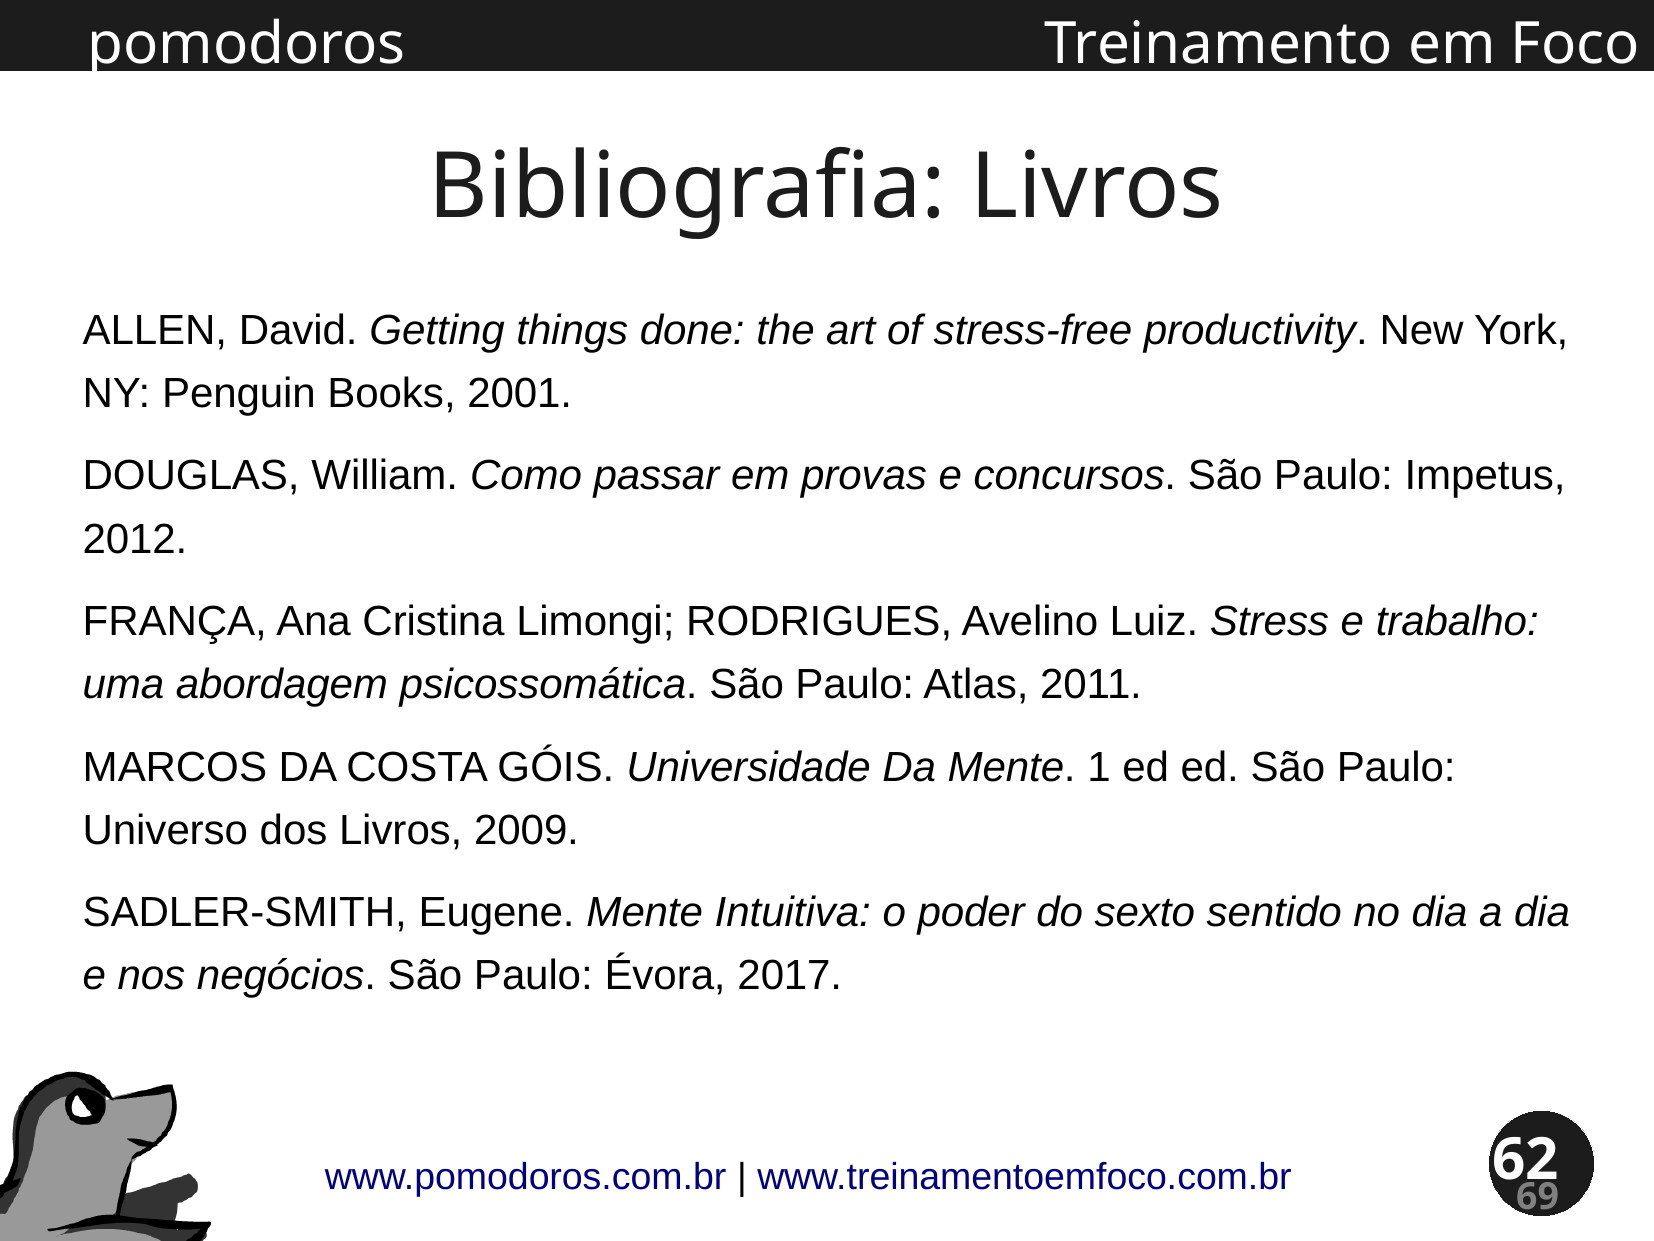

# Bibliografia: Livros
ALLEN, David. Getting things done: the art of stress-free productivity. New York, NY: Penguin Books, 2001.
DOUGLAS, William. Como passar em provas e concursos. São Paulo: Impetus, 2012.
FRANÇA, Ana Cristina Limongi; RODRIGUES, Avelino Luiz. Stress e trabalho: uma abordagem psicossomática. São Paulo: Atlas, 2011.
MARCOS DA COSTA GÓIS. Universidade Da Mente. 1 ed ed. São Paulo: Universo dos Livros, 2009.
SADLER-SMITH, Eugene. Mente Intuitiva: o poder do sexto sentido no dia a dia e nos negócios. São Paulo: Évora, 2017.